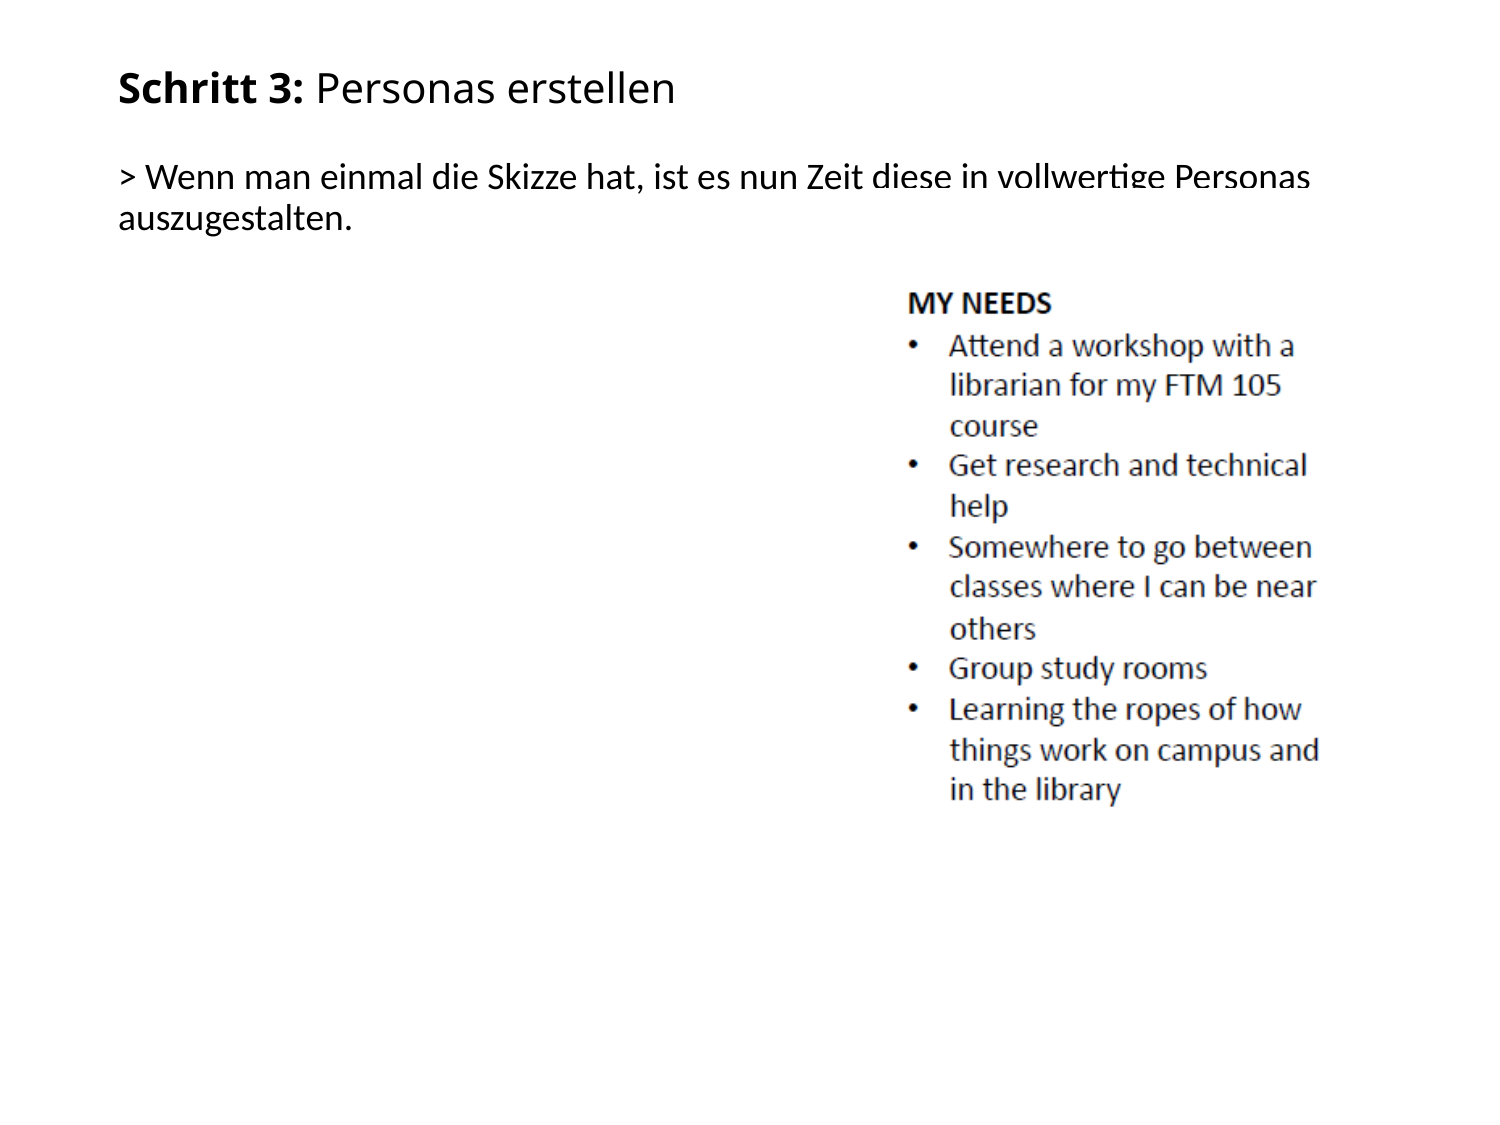

# Schritt 3: Personas erstellen
> Wenn man einmal die Skizze hat, ist es nun Zeit diese in vollwertige Personas auszugestalten.